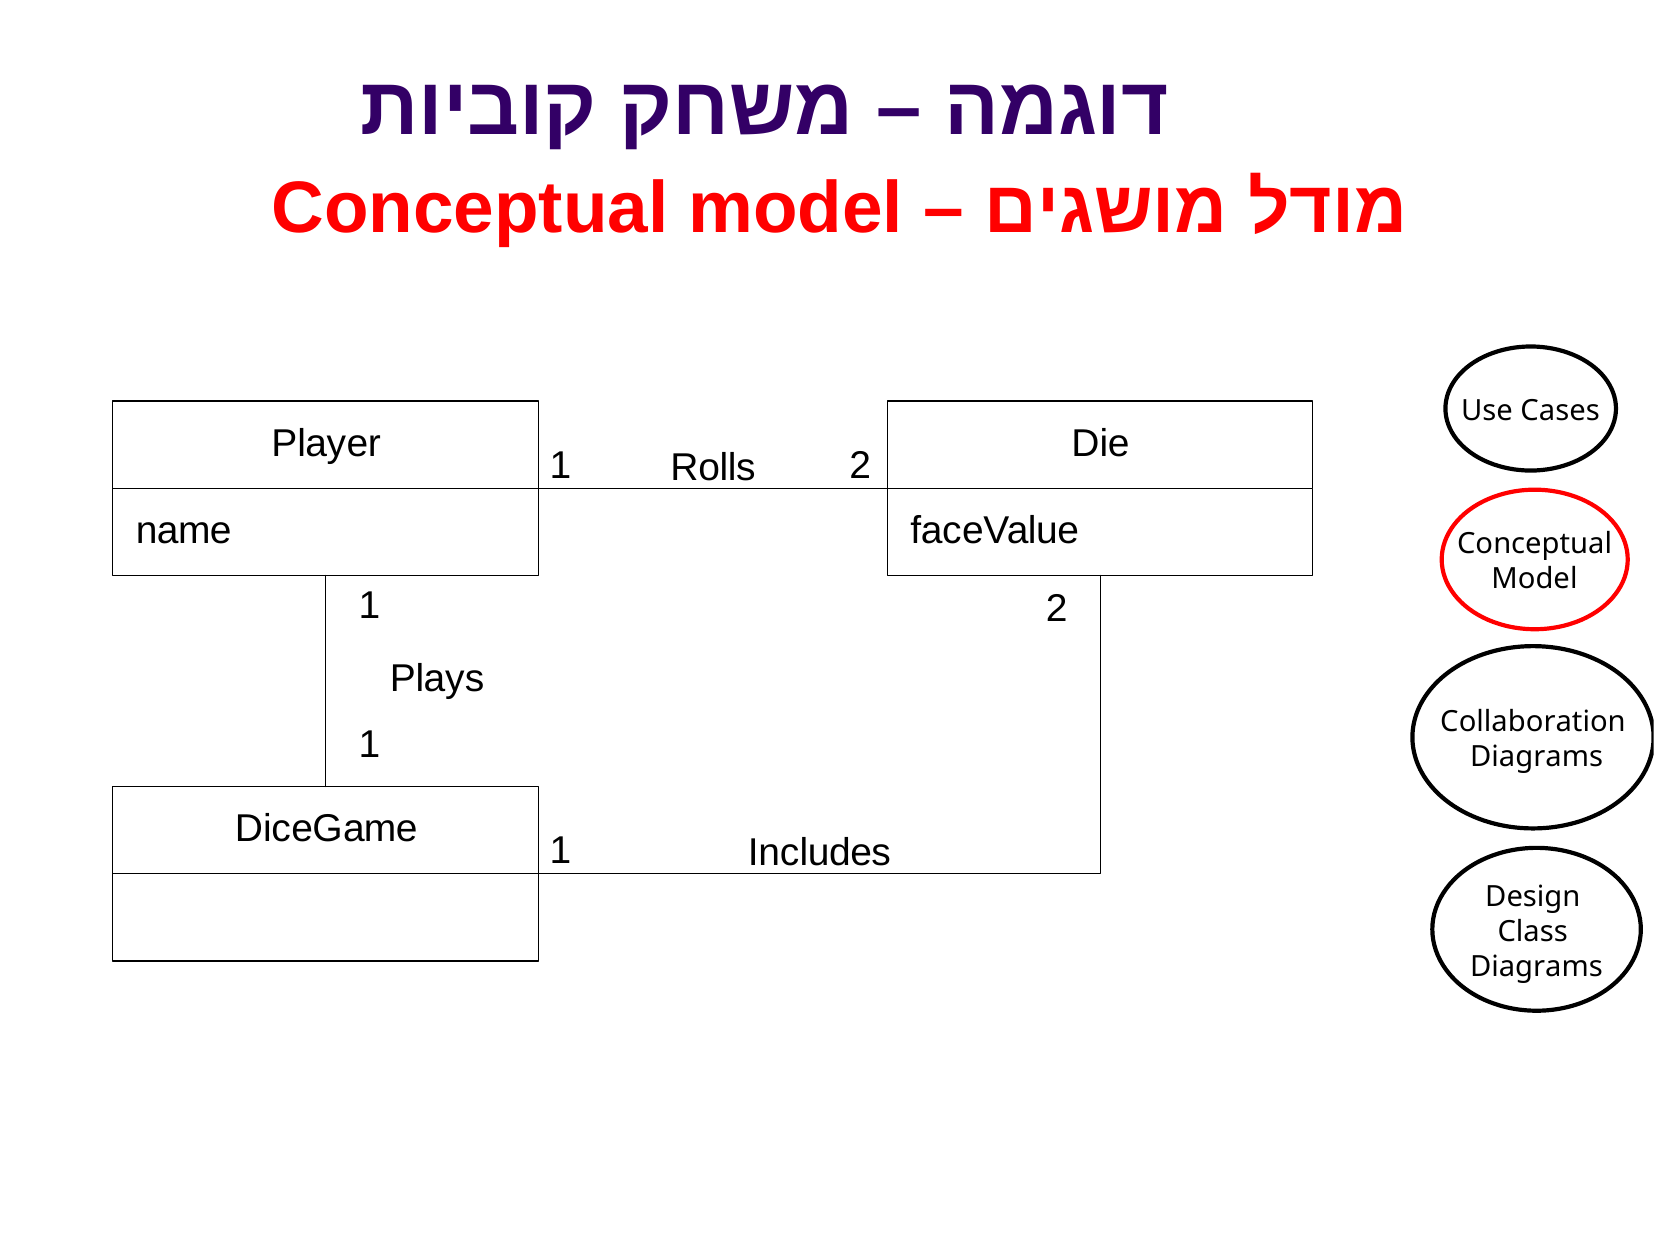

# דוגמה – משחק קוביות Conceptual model – מודל מושגים
Use Cases
Conceptual
Model
Collaboration
 Diagrams
Design
Class
Diagrams